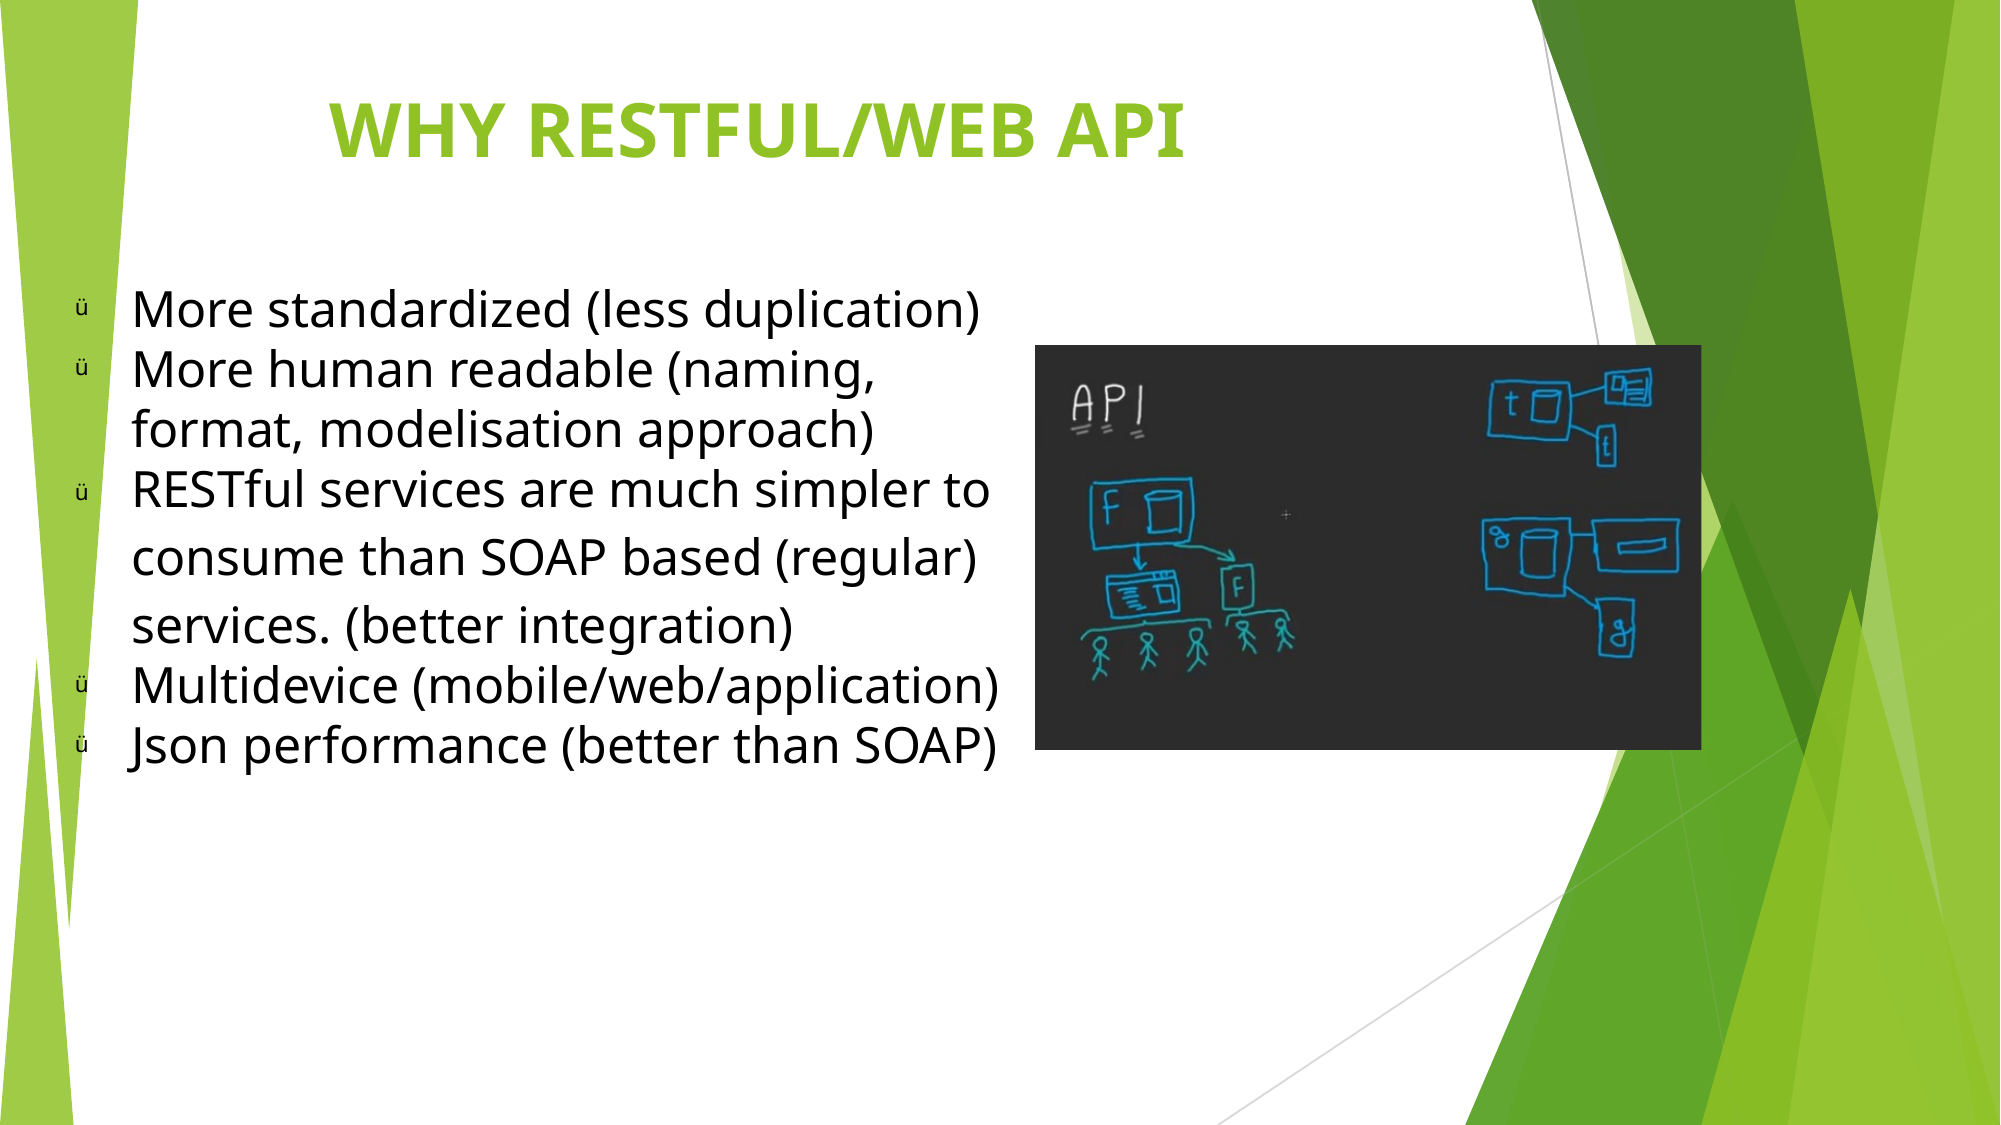

# WHY RESTFUL/WEB API
More standardized (less duplication)
More human readable (naming, format, modelisation approach)
RESTful services are much simpler to consume than SOAP based (regular) services. (better integration)
Multidevice (mobile/web/application)
Json performance (better than SOAP)